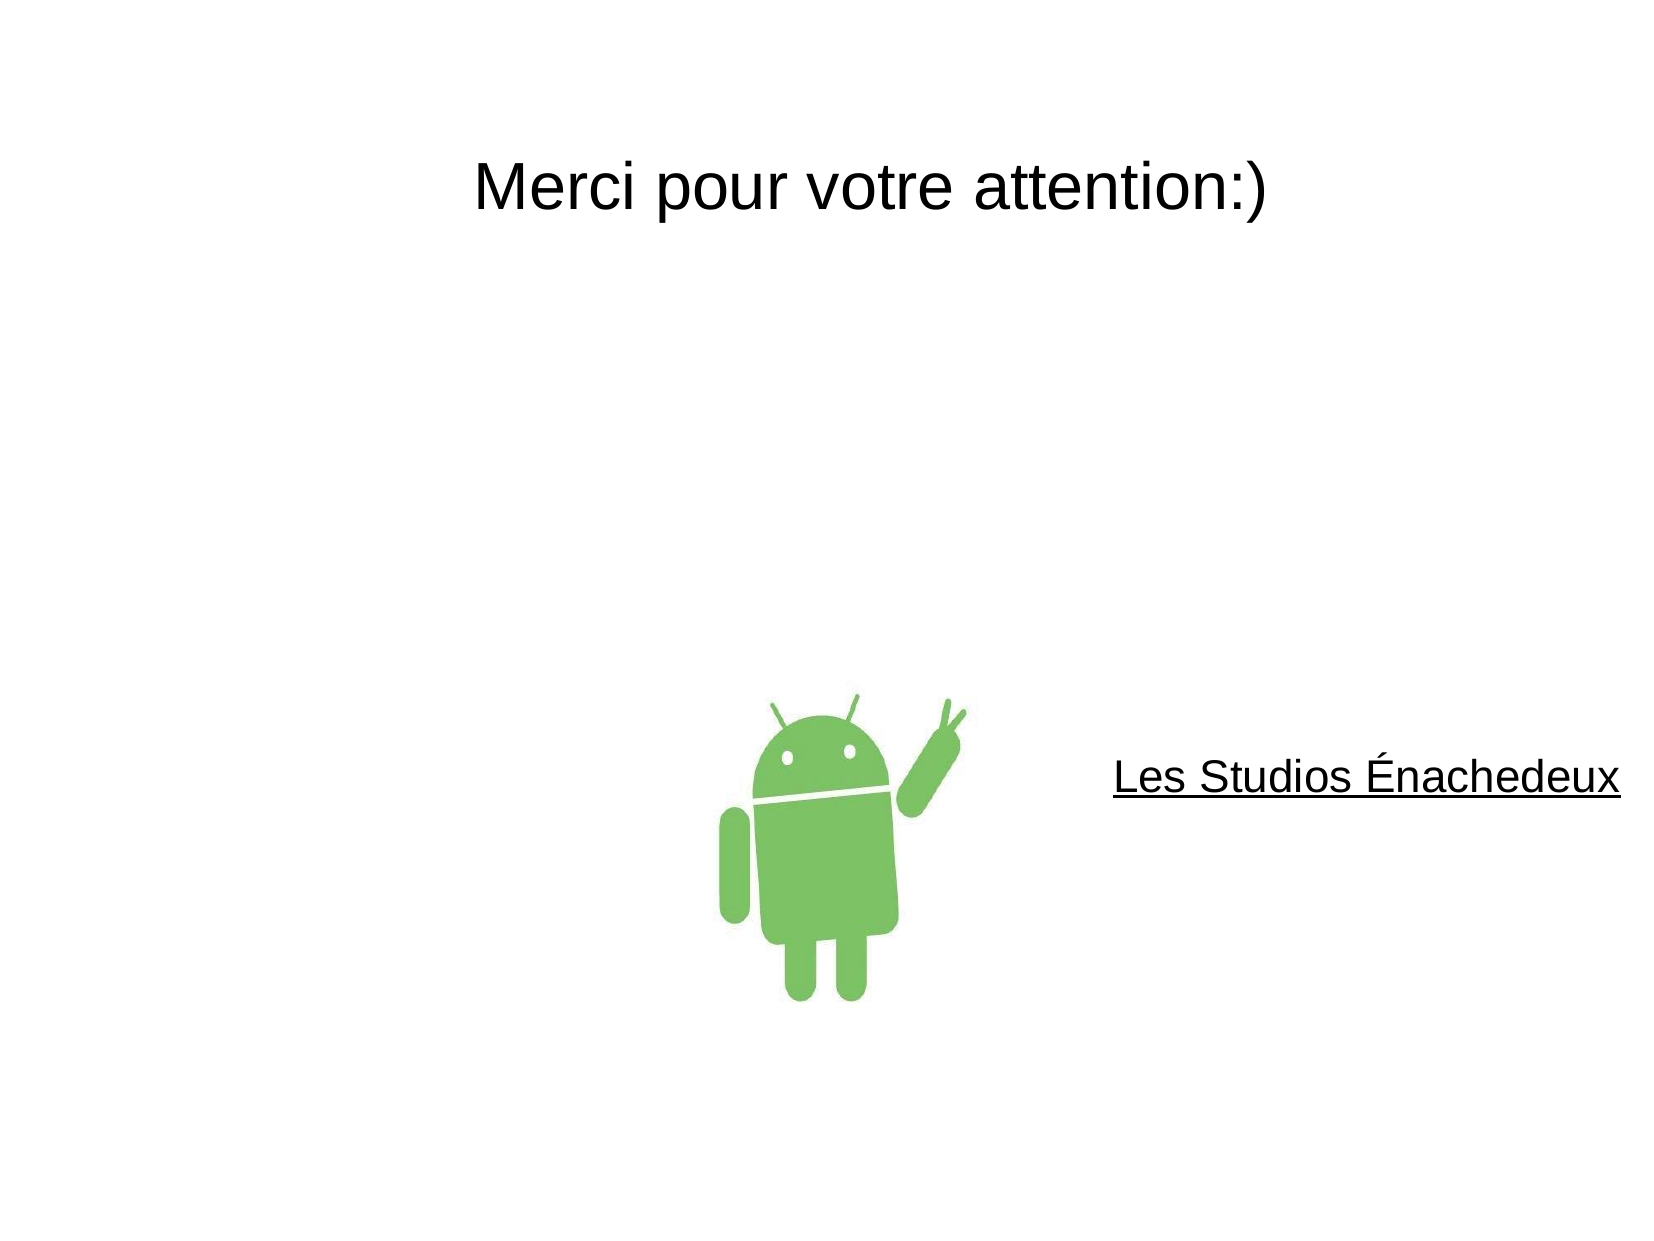

Merci pour votre attention:)
Les Studios Énachedeux